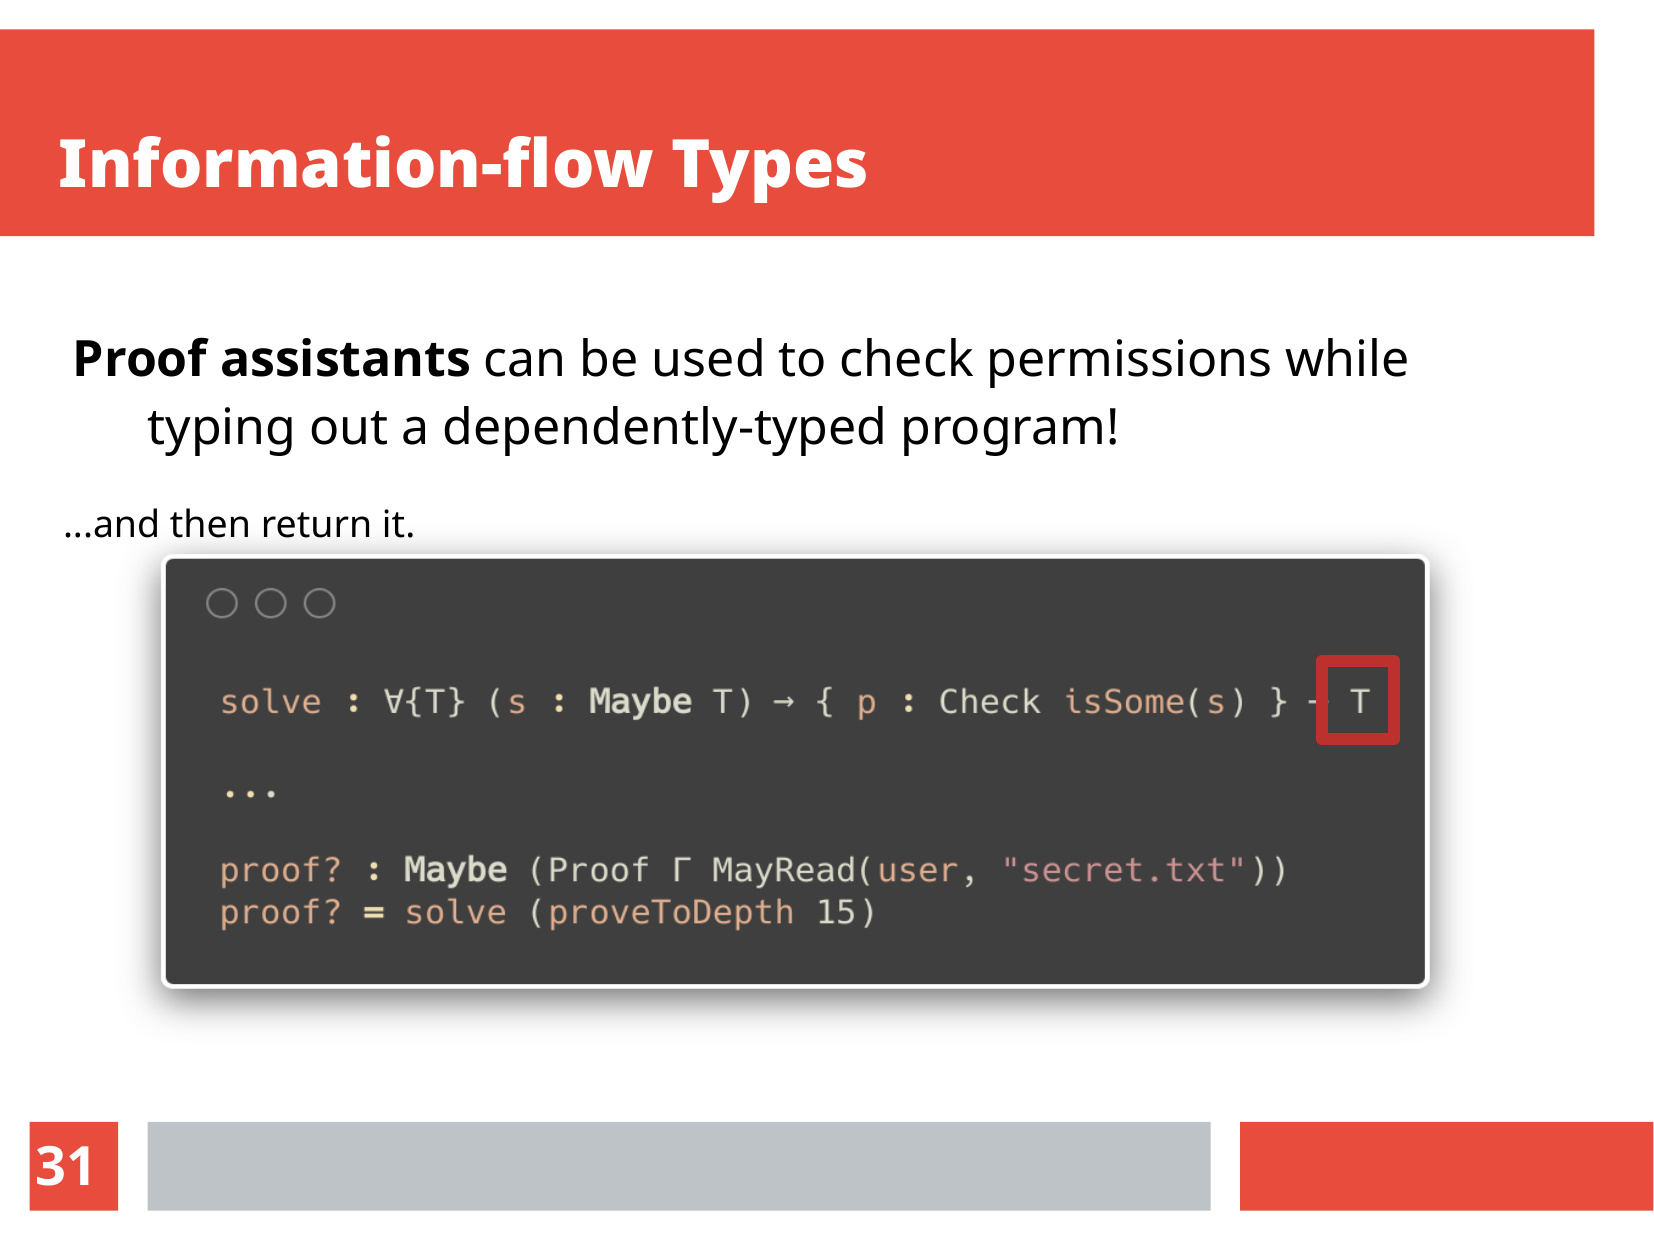

# Information-flow Types
Proof assistants can be used to check permissions while
	typing out a dependently-typed program!
...and then return it.
31
94